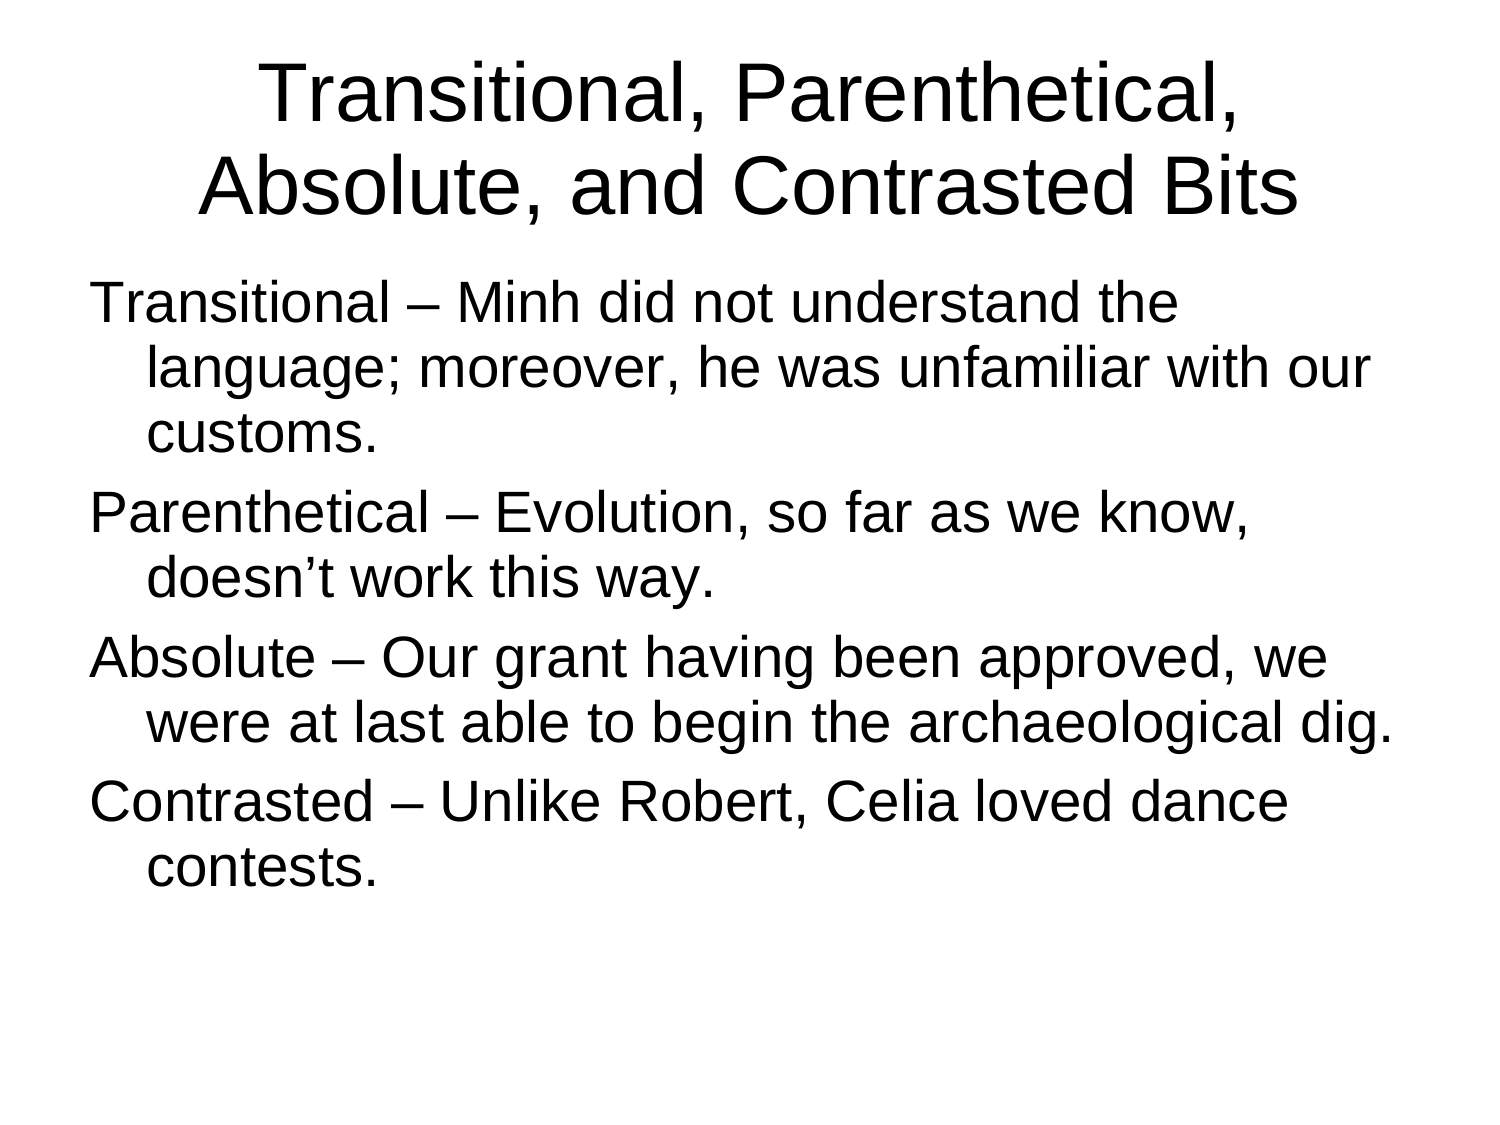

# Transitional, Parenthetical, Absolute, and Contrasted Bits
Transitional – Minh did not understand the language; moreover, he was unfamiliar with our customs.
Parenthetical – Evolution, so far as we know, doesn’t work this way.
Absolute – Our grant having been approved, we were at last able to begin the archaeological dig.
Contrasted – Unlike Robert, Celia loved dance contests.